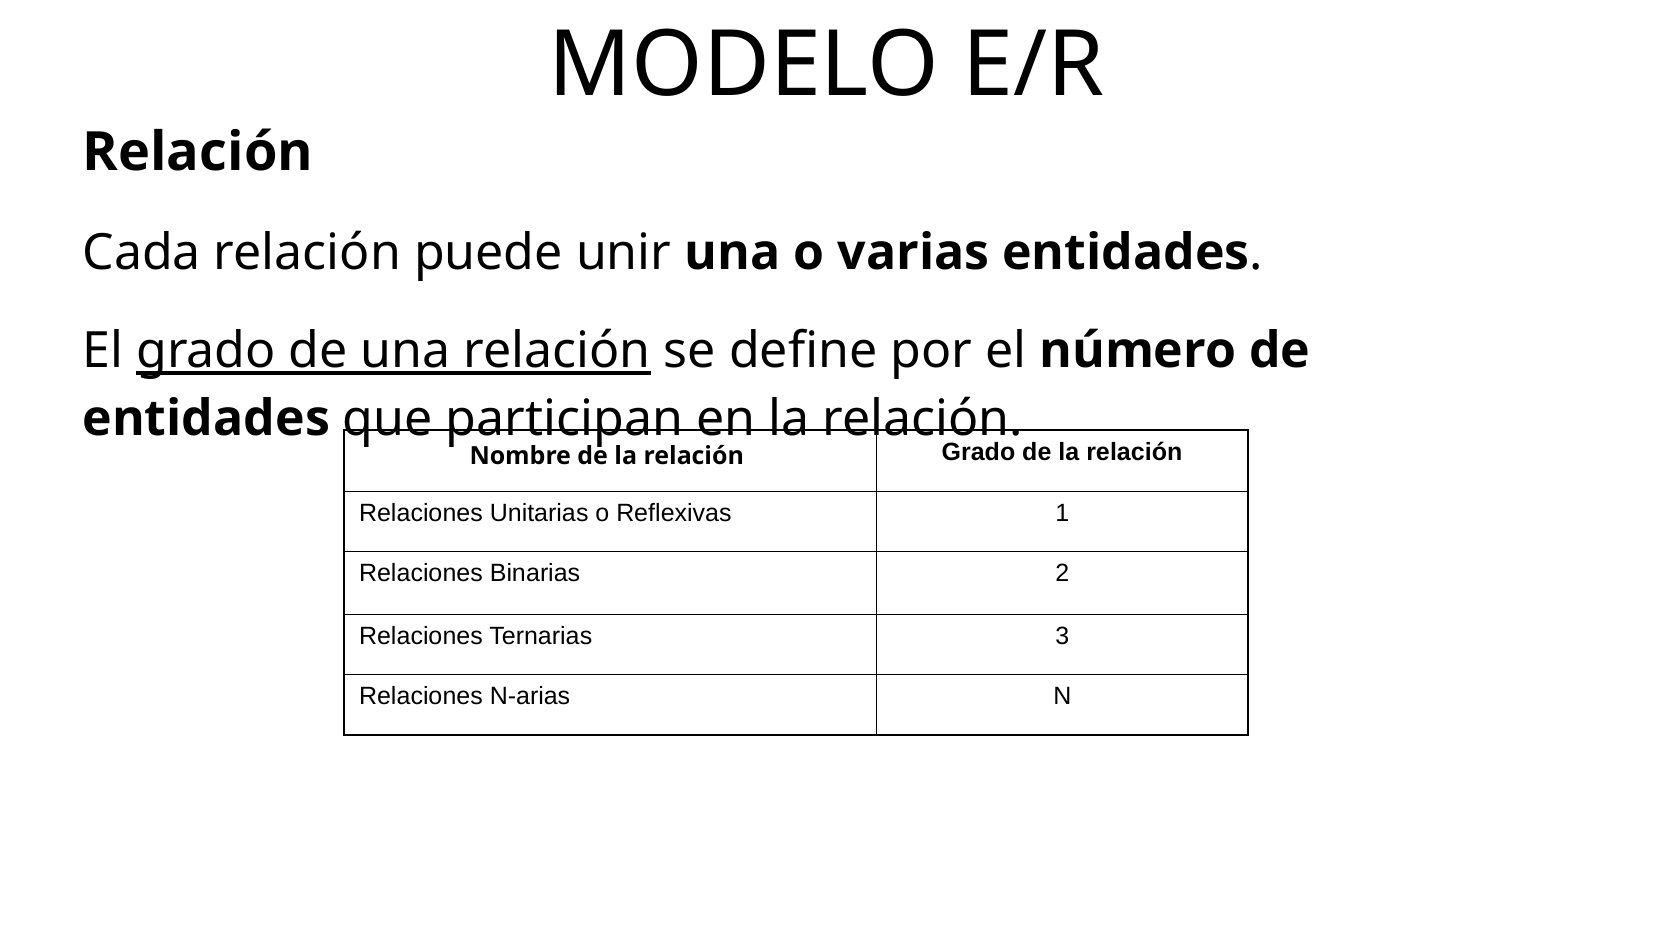

# MODELO E/R
Relación
Cada relación puede unir una o varias entidades.
El grado de una relación se define por el número de entidades que participan en la relación.
| Nombre de la relación | Grado de la relación |
| --- | --- |
| Relaciones Unitarias o Reflexivas | 1 |
| Relaciones Binarias | 2 |
| Relaciones Ternarias | 3 |
| Relaciones N-arias | N |